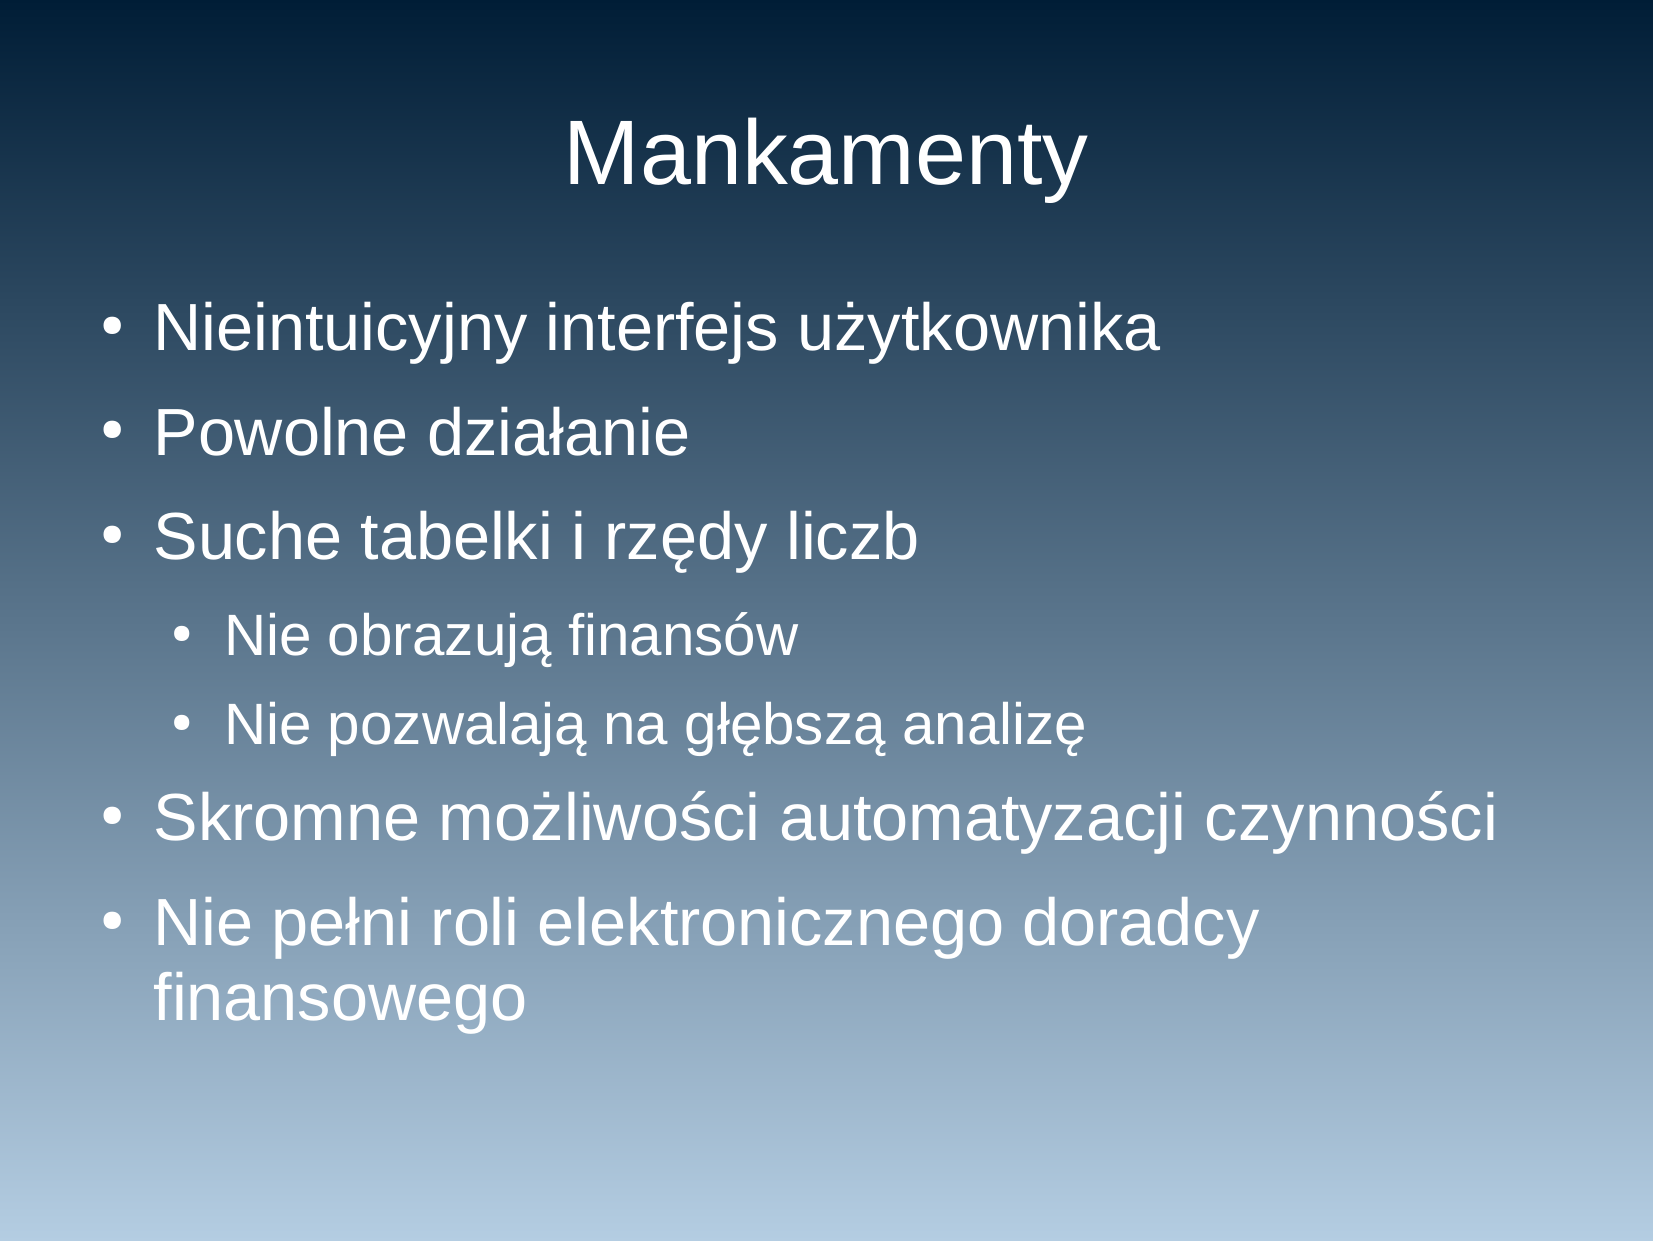

# Mankamenty
Nieintuicyjny interfejs użytkownika
Powolne działanie
Suche tabelki i rzędy liczb
Nie obrazują finansów
Nie pozwalają na głębszą analizę
Skromne możliwości automatyzacji czynności
Nie pełni roli elektronicznego doradcy finansowego